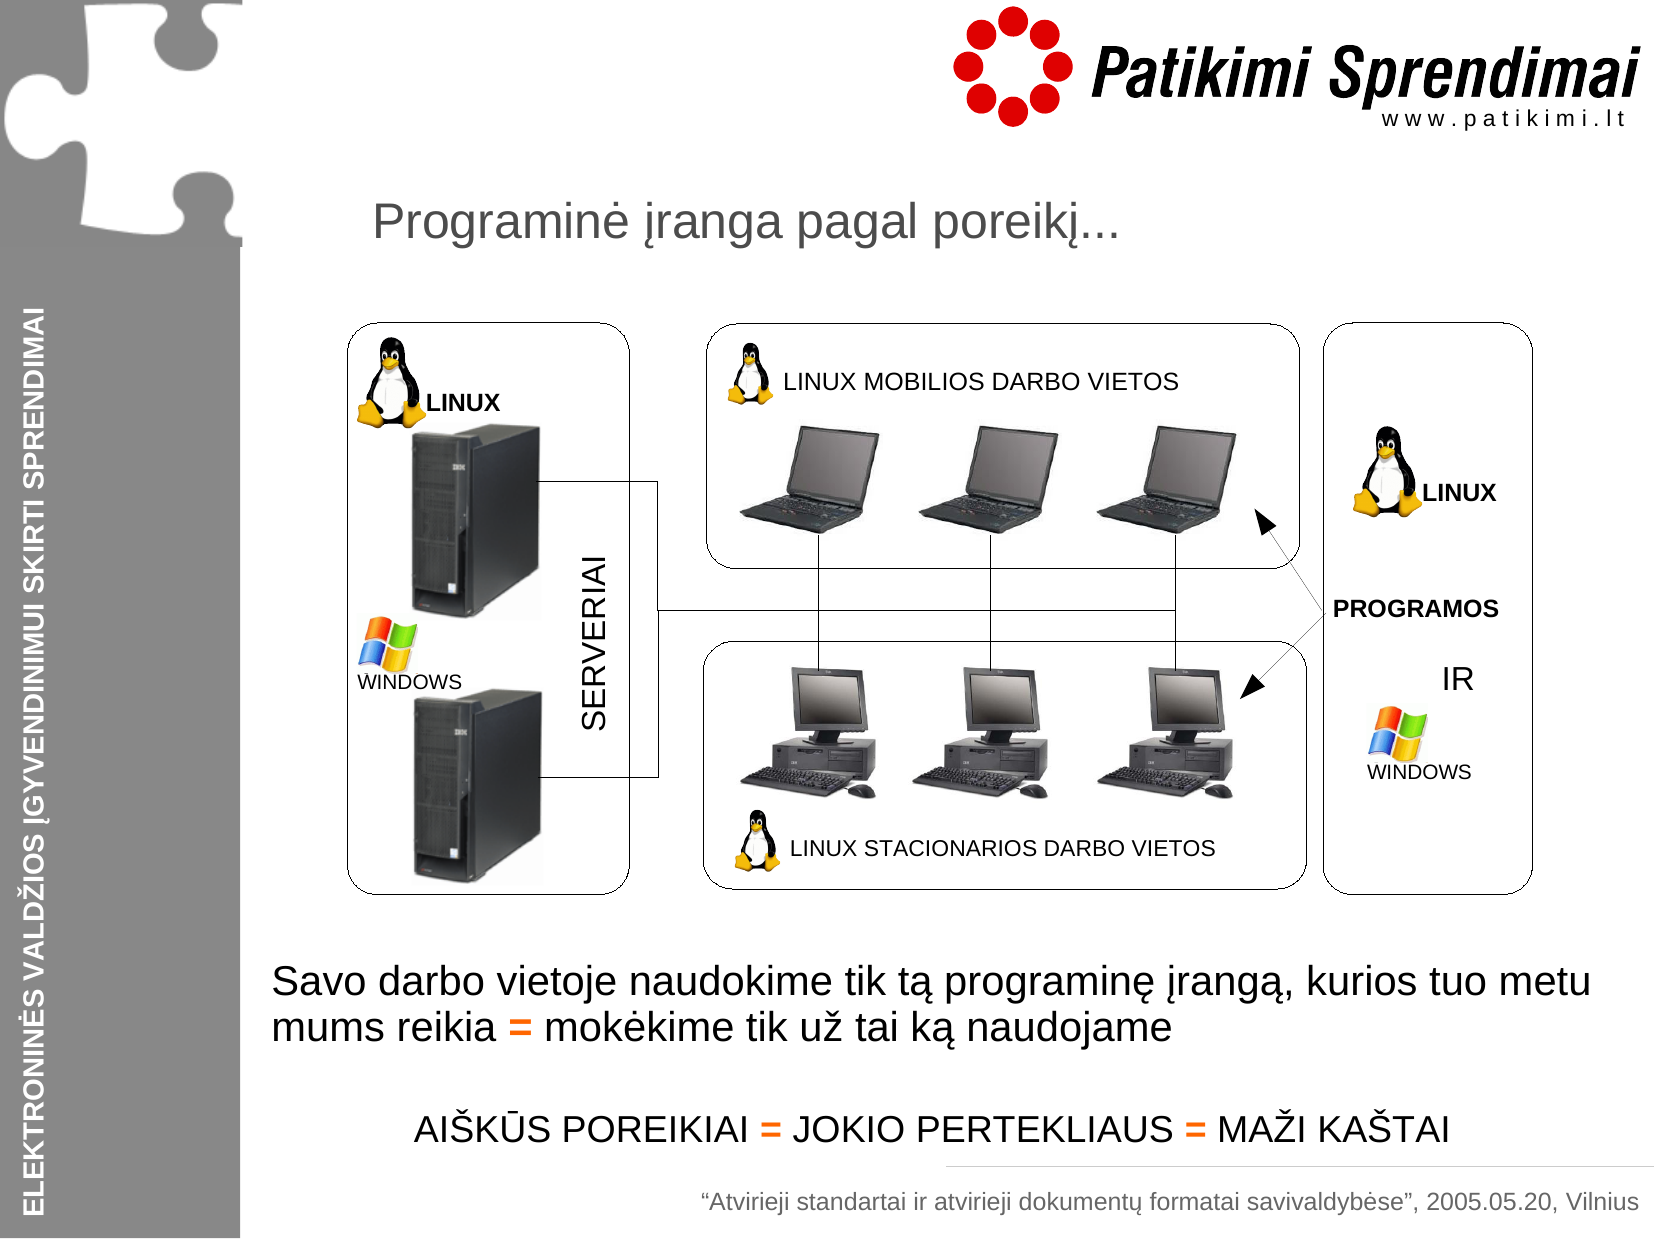

Programinė įranga pagal poreikį...
LINUX MOBILIOS DARBO VIETOS
LINUX
LINUX
PROGRAMOS
SERVERIAI
IR
WINDOWS
WINDOWS
LINUX STACIONARIOS DARBO VIETOS
Savo darbo vietoje naudokime tik tą programinę įrangą, kurios tuo metu mums reikia = mokėkime tik už tai ką naudojame
AIŠKŪS POREIKIAI = JOKIO PERTEKLIAUS = MAŽI KAŠTAI